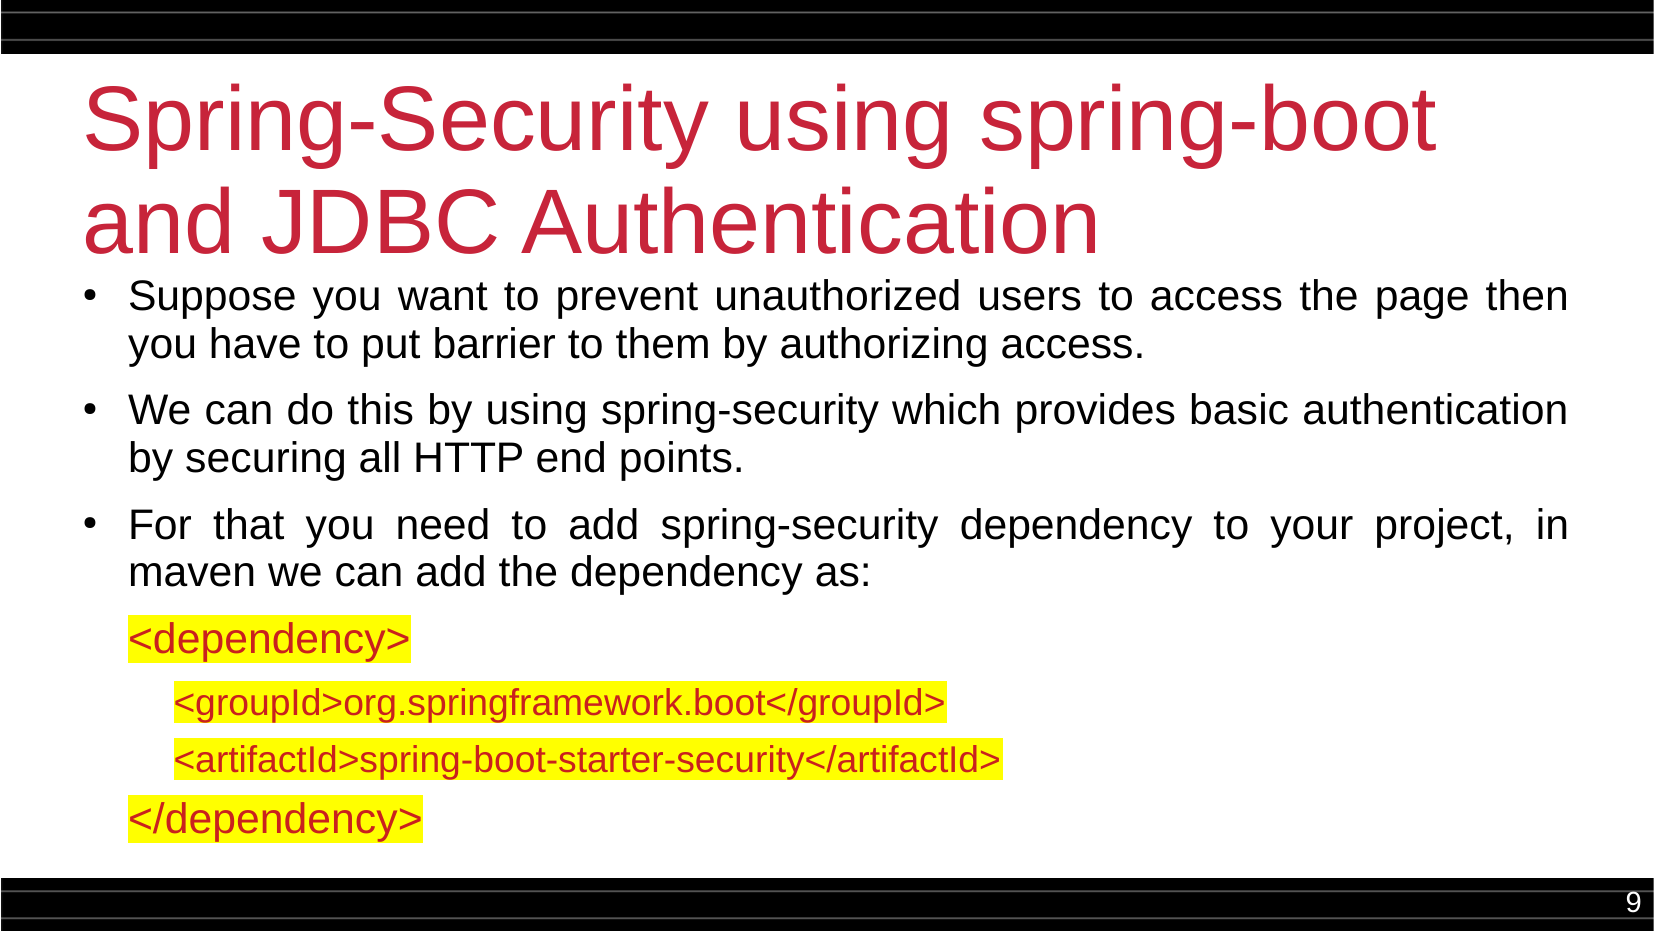

# Spring-Security using spring-boot and JDBC Authentication
Suppose you want to prevent unauthorized users to access the page then you have to put barrier to them by authorizing access.
We can do this by using spring-security which provides basic authentication by securing all HTTP end points.
For that you need to add spring-security dependency to your project, in maven we can add the dependency as:
<dependency>
<groupId>org.springframework.boot</groupId>
<artifactId>spring-boot-starter-security</artifactId>
</dependency>
Spring-Security using spring-boot and JDBC Authentication